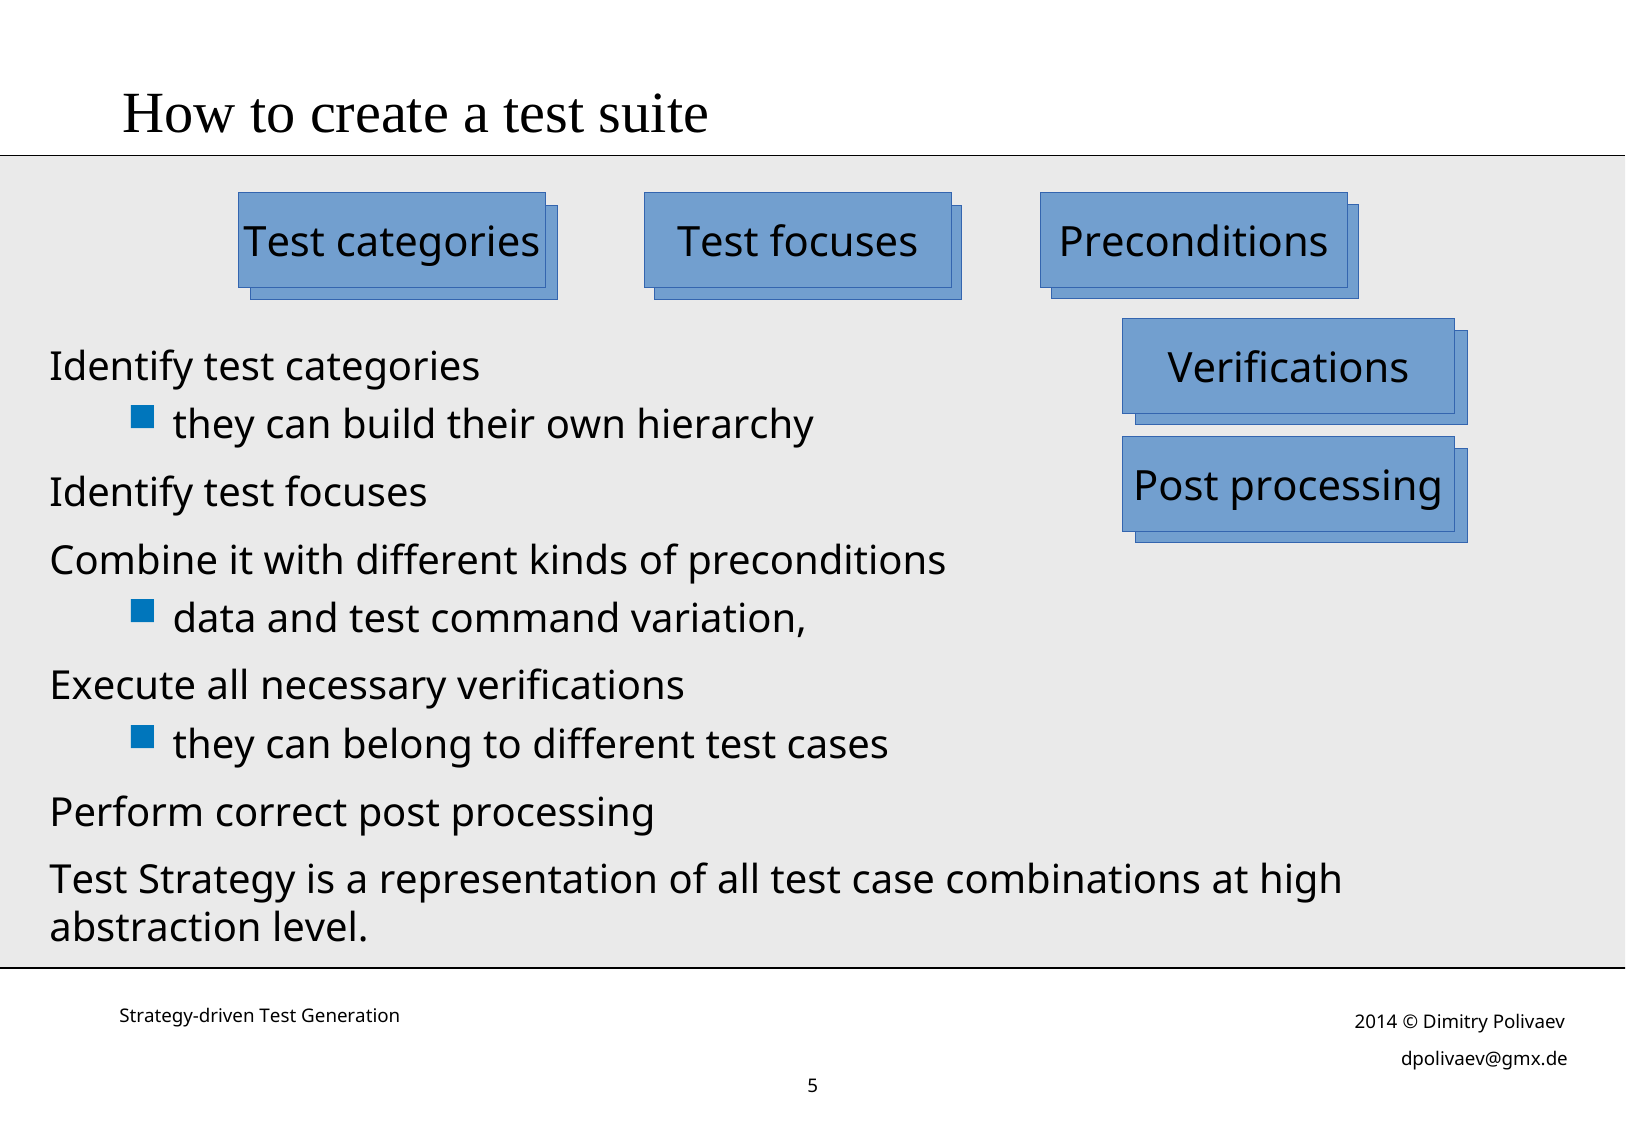

# How to create a test suite
Test categories
Test focuses
Preconditions
Verifications
Identify test categories
they can build their own hierarchy
Identify test focuses
Combine it with different kinds of preconditions
data and test command variation,
Execute all necessary verifications
they can belong to different test cases
Perform correct post processing
Test Strategy is a representation of all test case combinations at high abstraction level.
Post processing